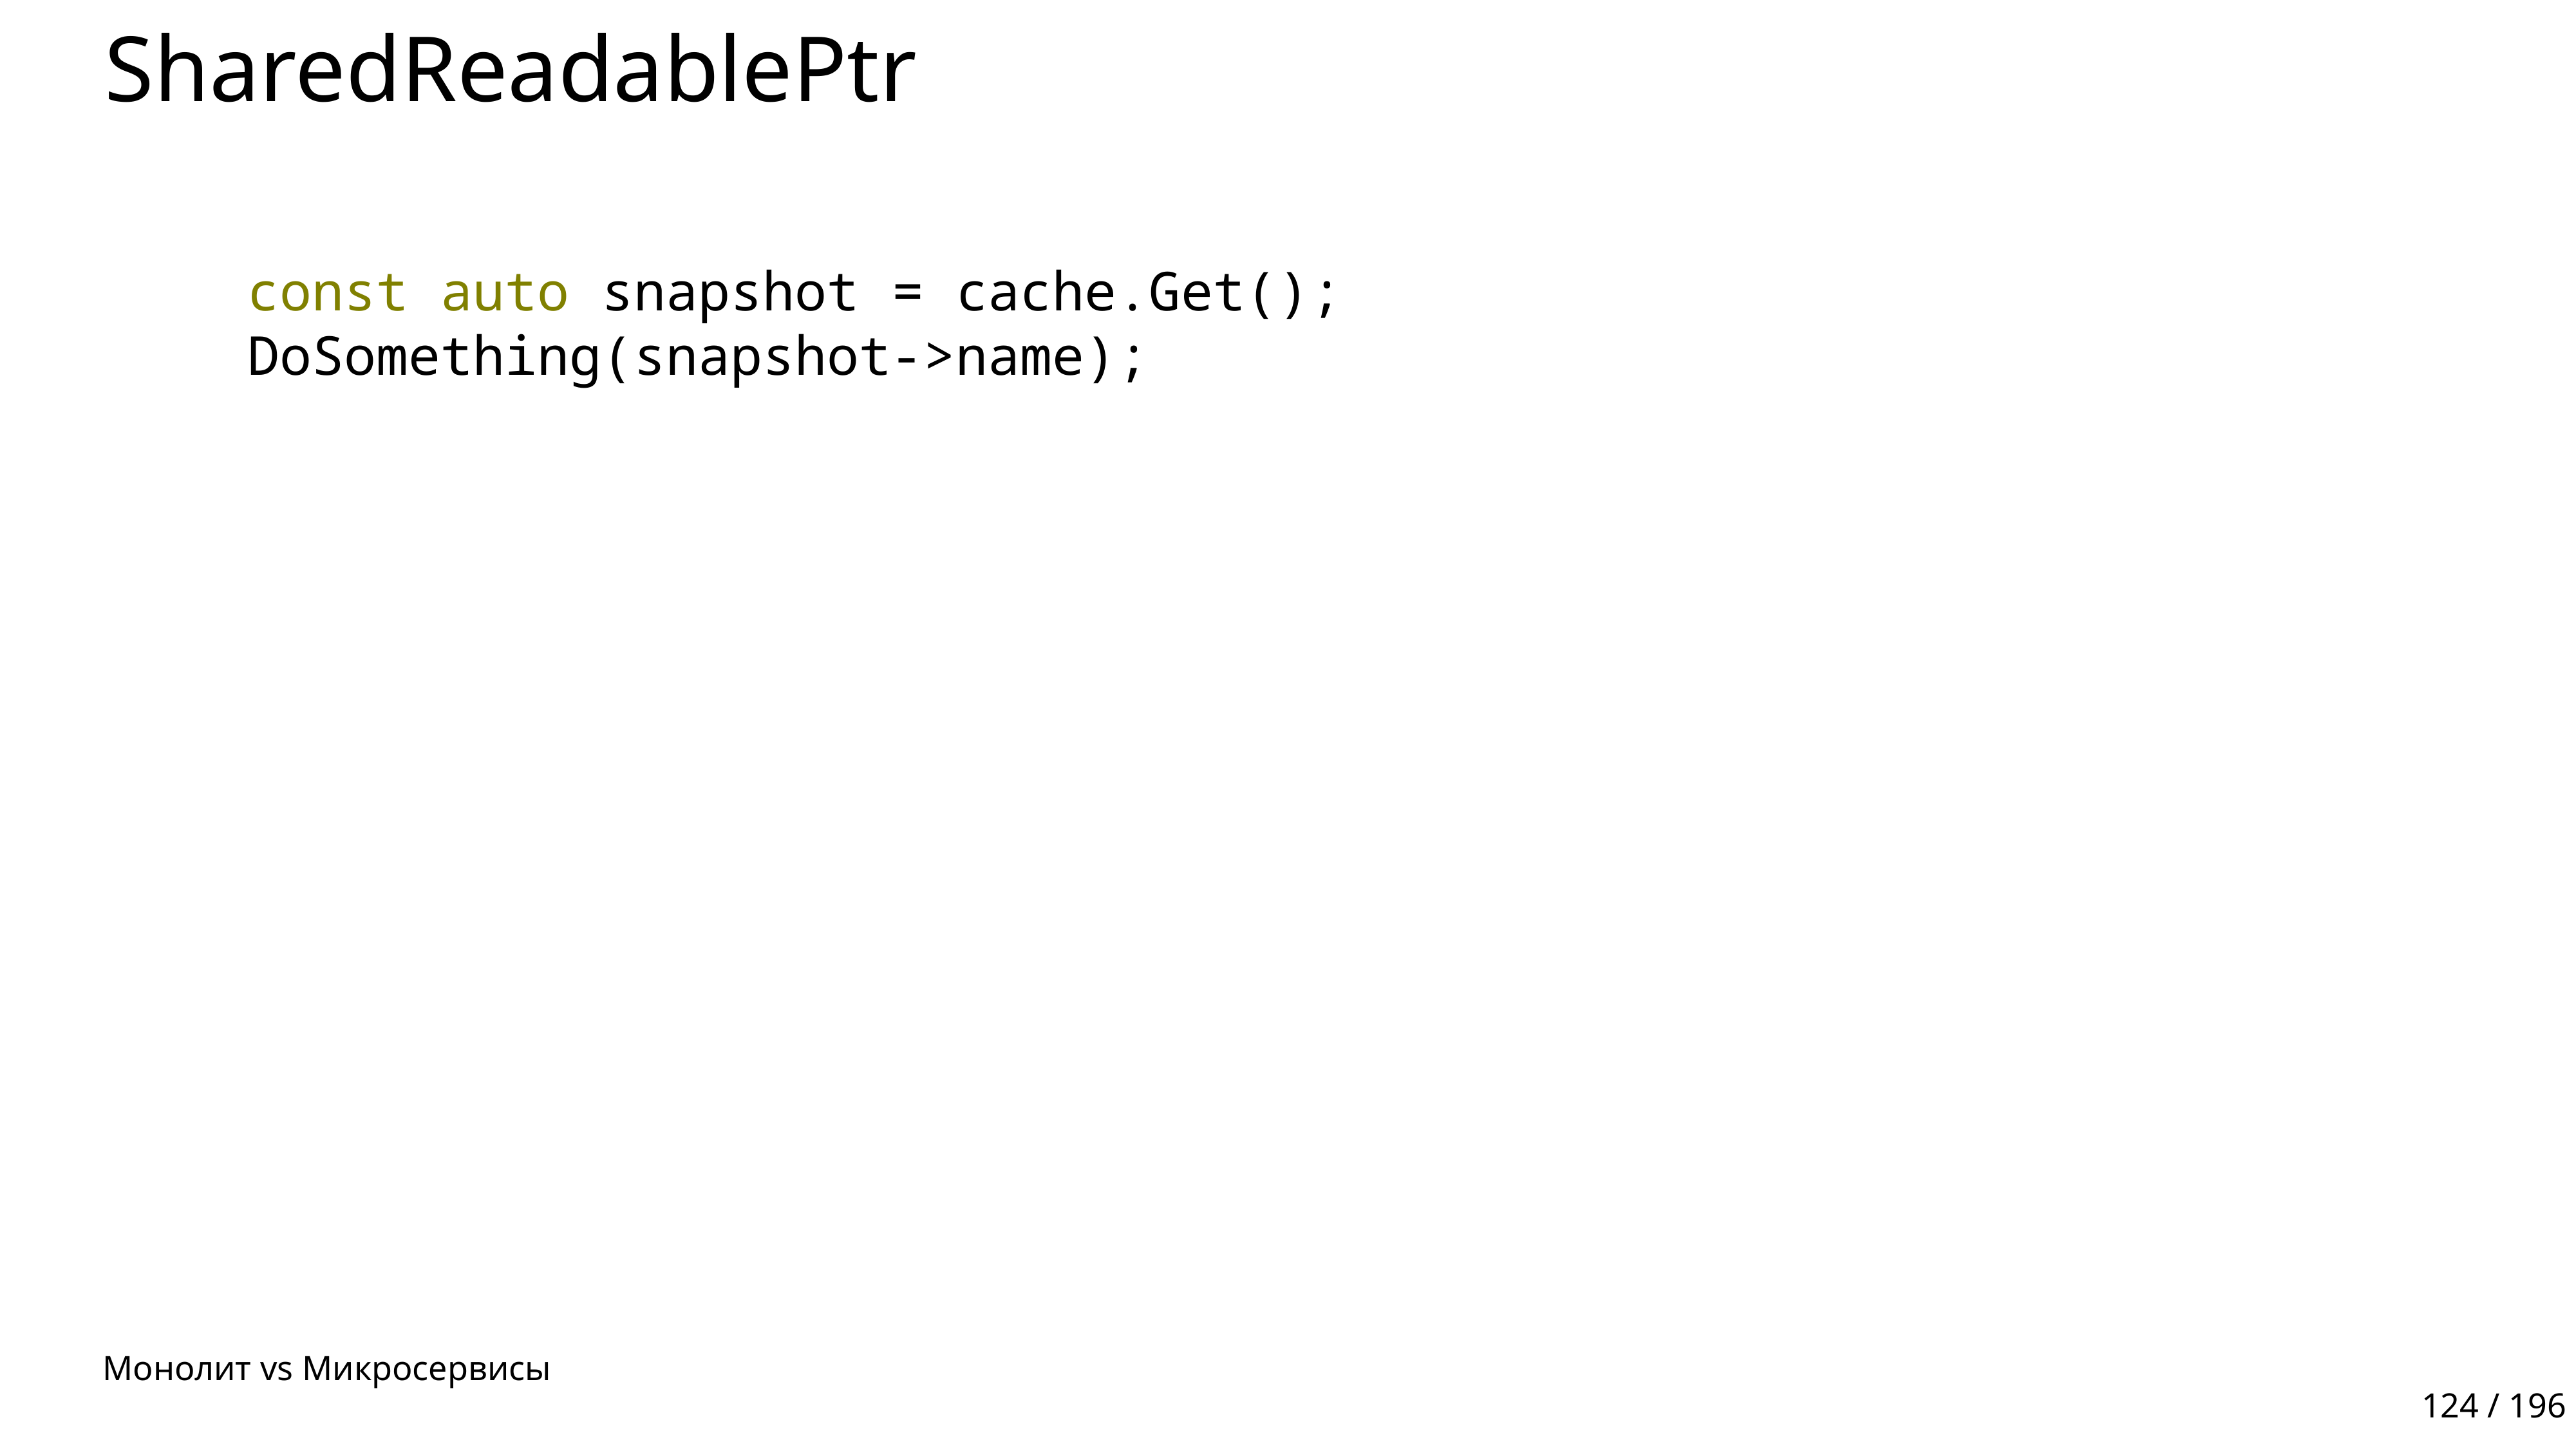

SharedReadablePtr
 const auto snapshot = cache.Get();
 DoSomething(snapshot->name);
# Монолит vs Микросервисы